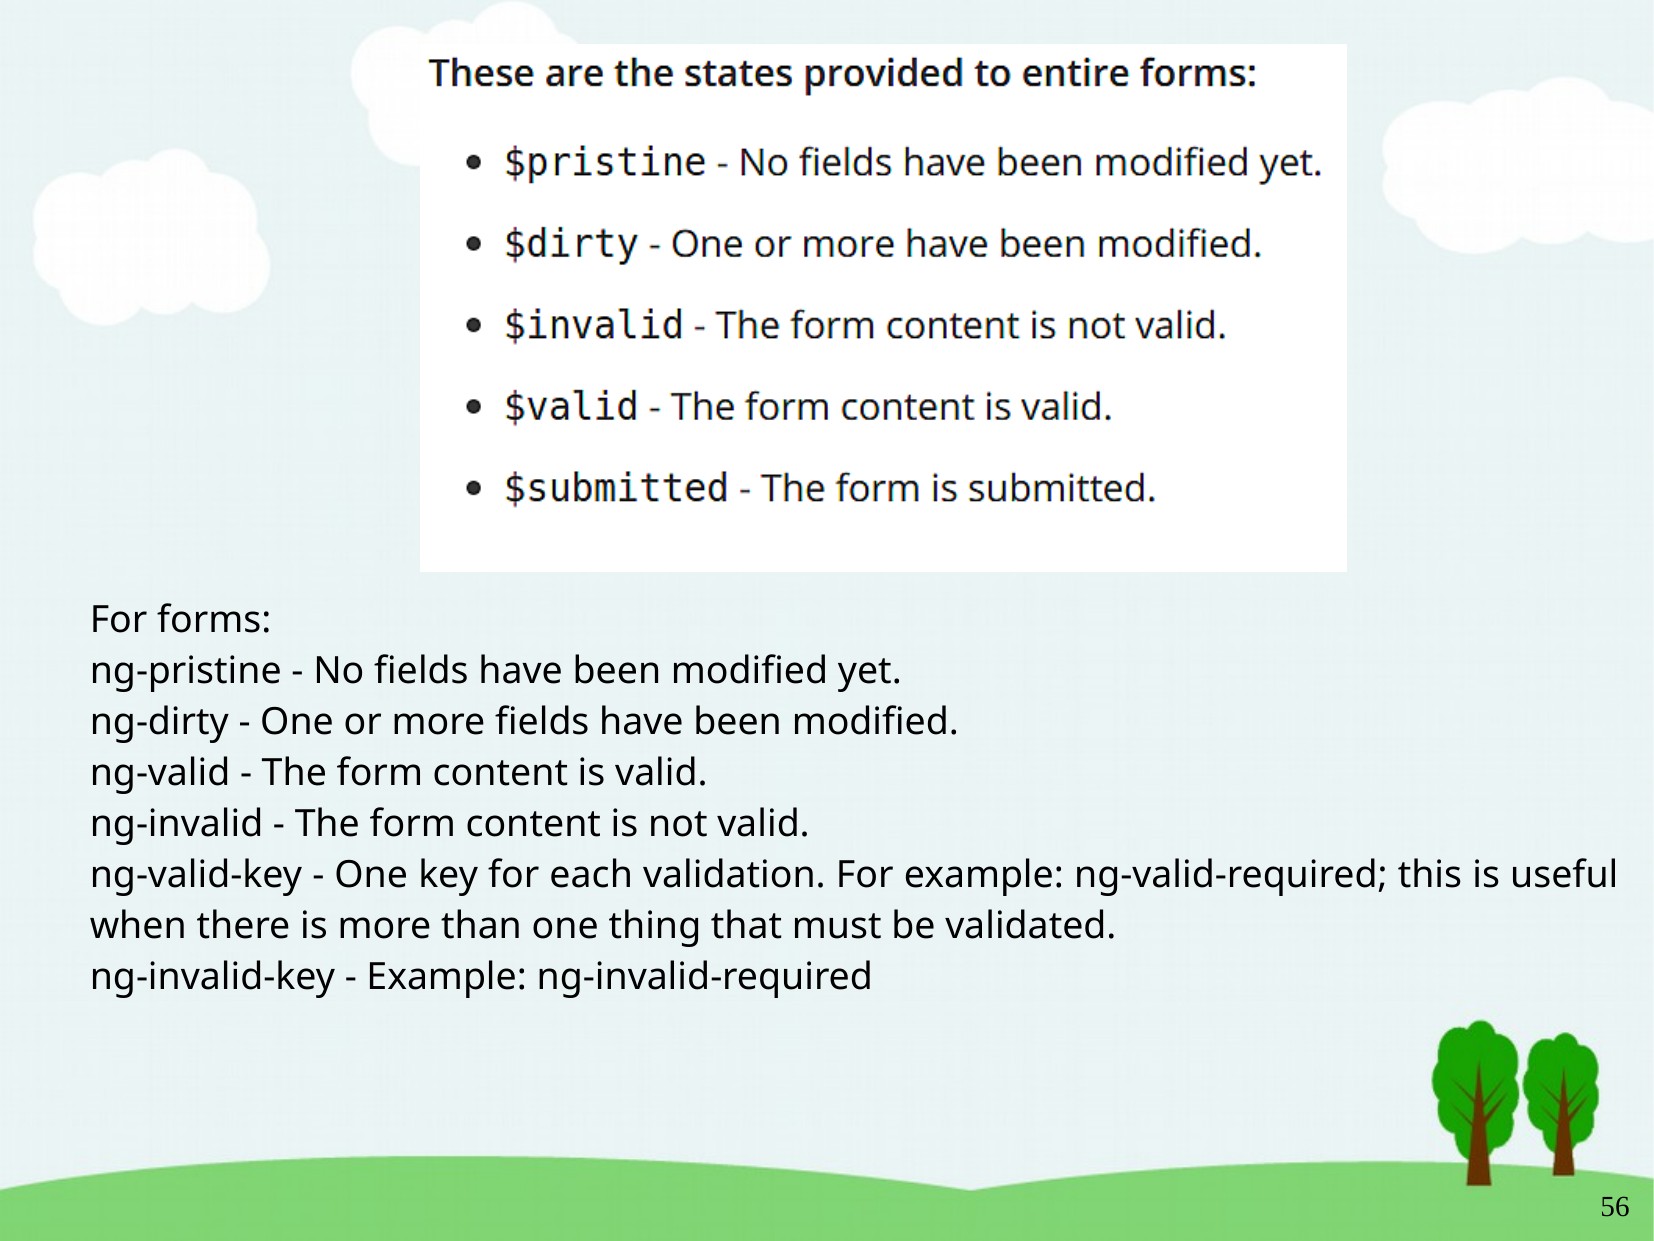

For forms:
ng-pristine - No fields have been modified yet.
ng-dirty - One or more fields have been modified.
ng-valid - The form content is valid.
ng-invalid - The form content is not valid.
ng-valid-key - One key for each validation. For example: ng-valid-required; this is useful when there is more than one thing that must be validated.
ng-invalid-key - Example: ng-invalid-required
56